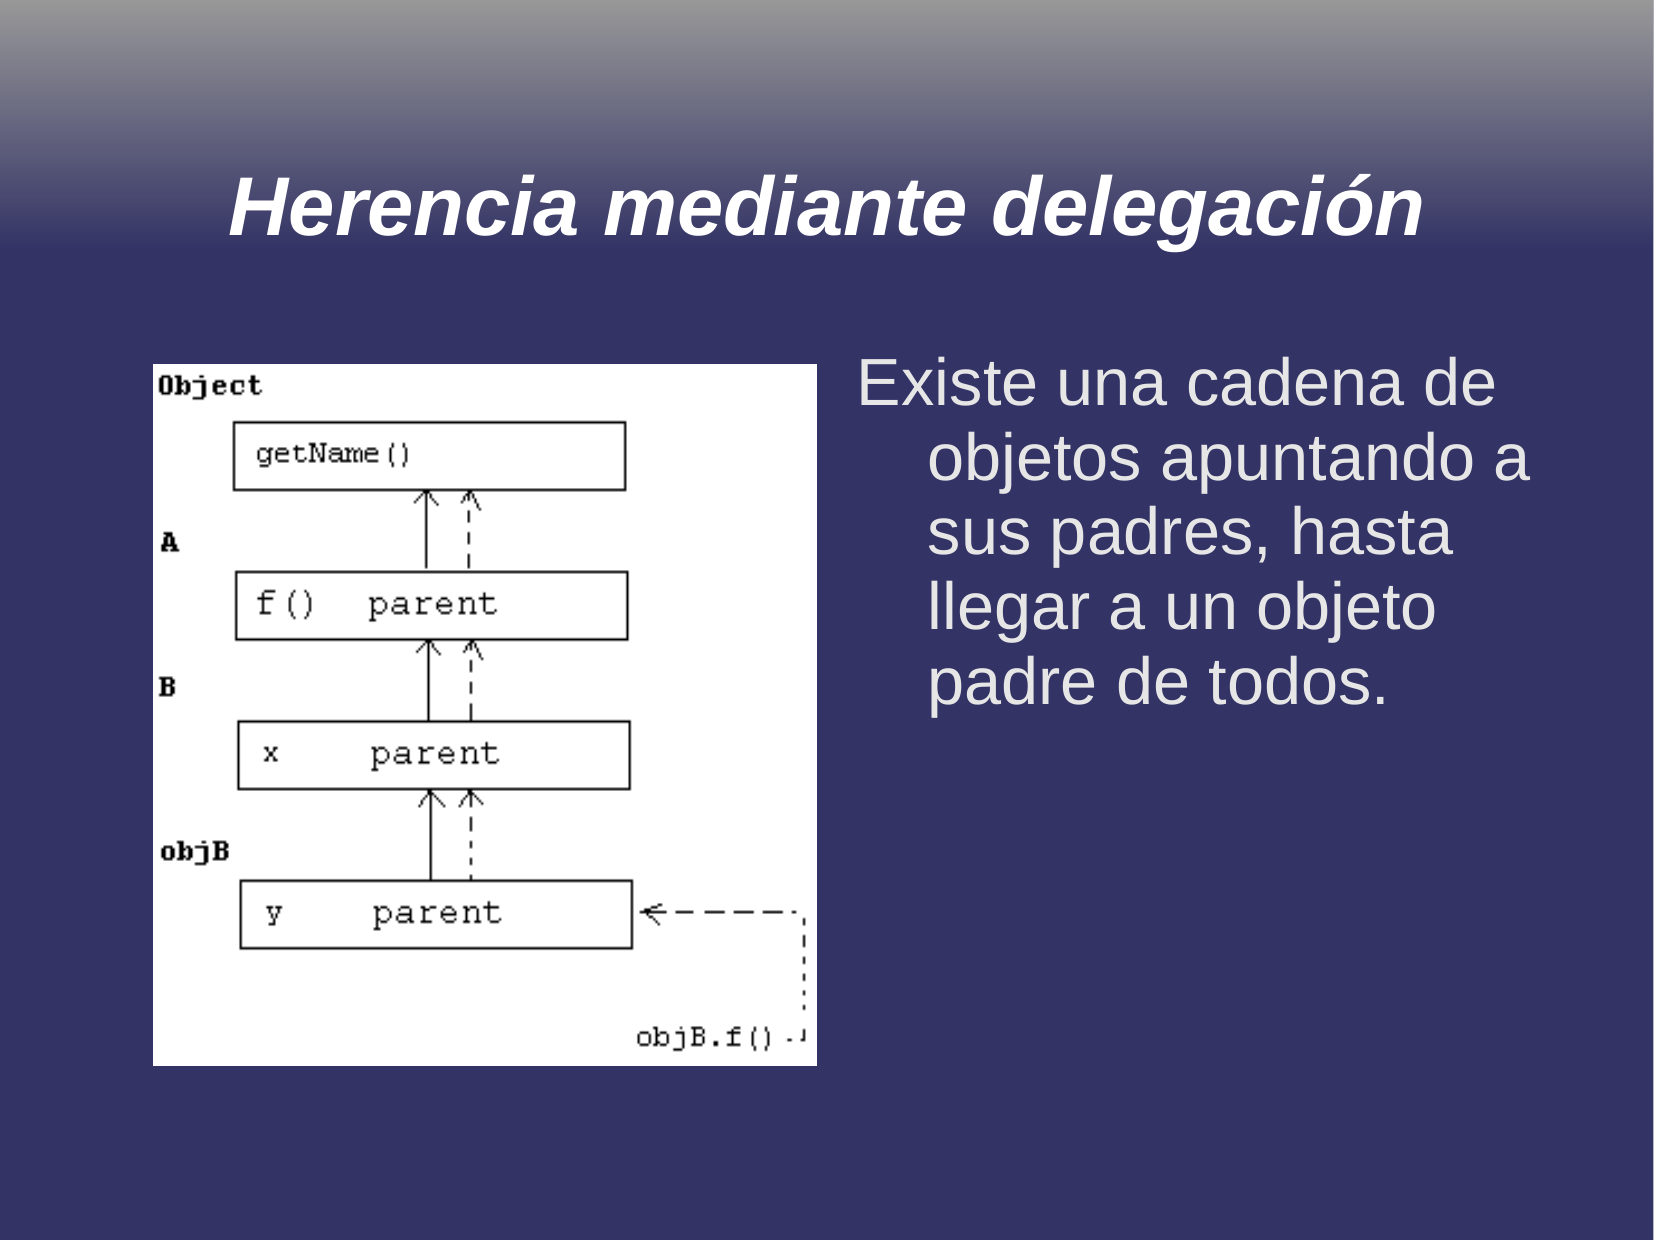

# Herencia mediante delegación
Existe una cadena de objetos apuntando a sus padres, hasta llegar a un objeto padre de todos.